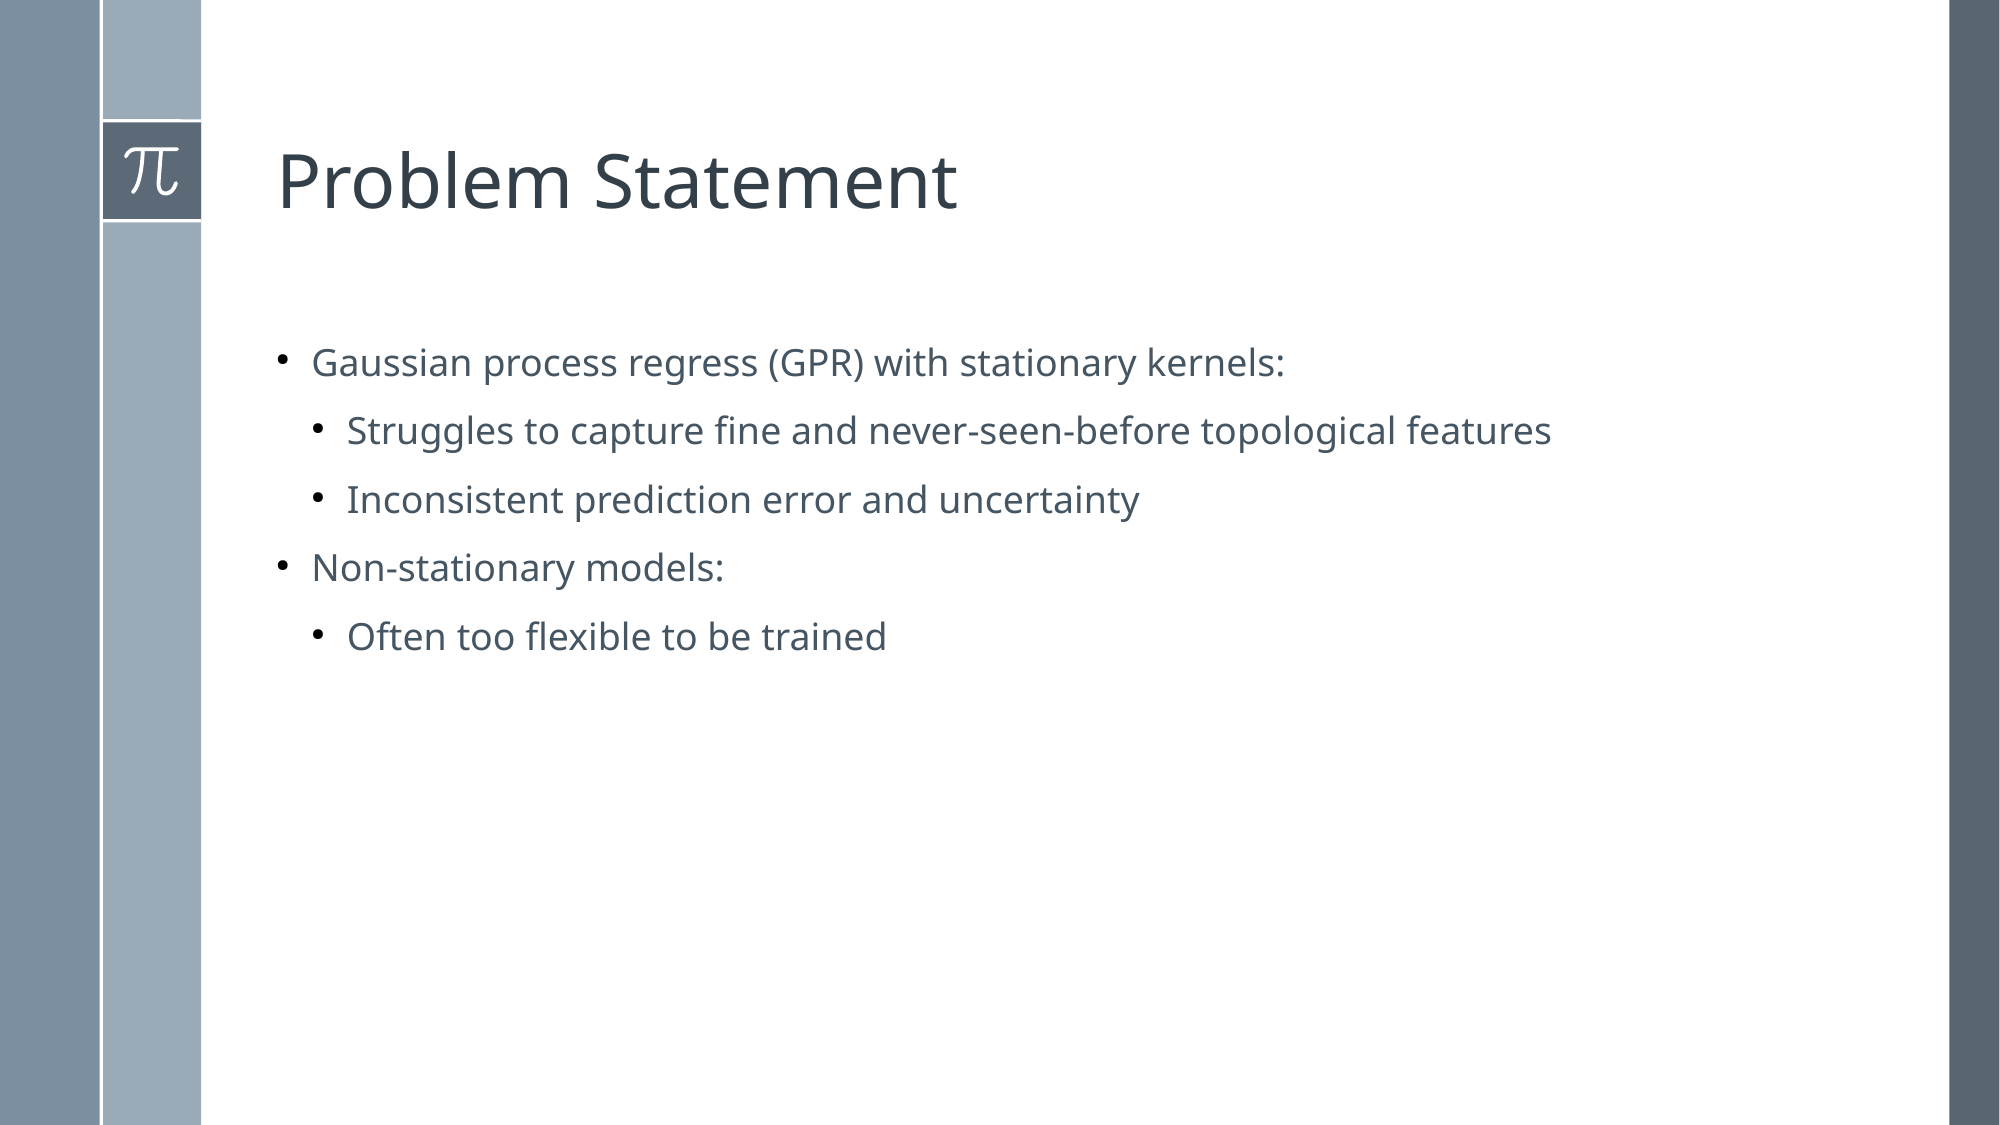

Problem Statement
Gaussian process regress (GPR) with stationary kernels:
Struggles to capture fine and never-seen-before topological features
Inconsistent prediction error and uncertainty
Non-stationary models:
Often too flexible to be trained